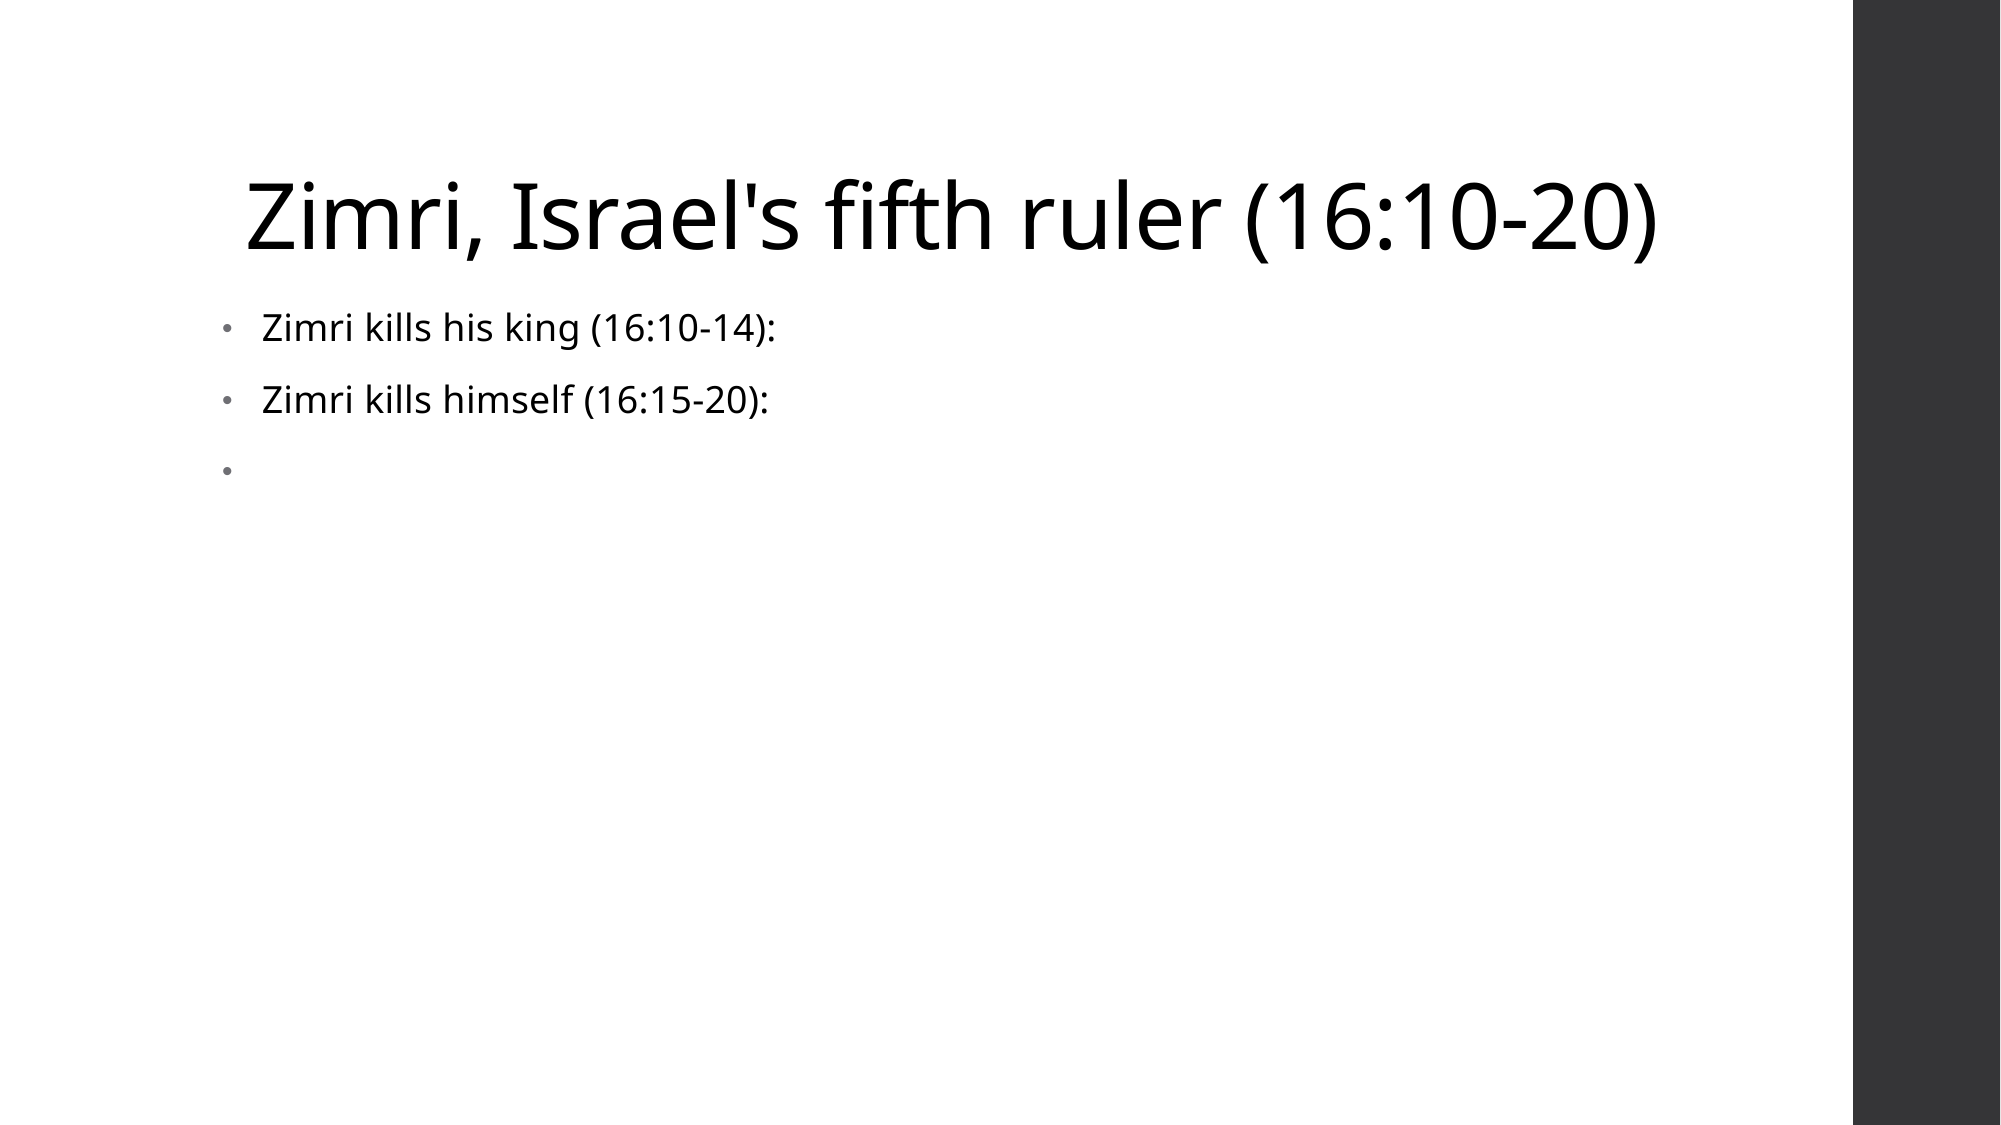

# Zimri, Israel's fifth ruler (16:10-20)
 Zimri kills his king (16:10-14):
 Zimri kills himself (16:15-20):